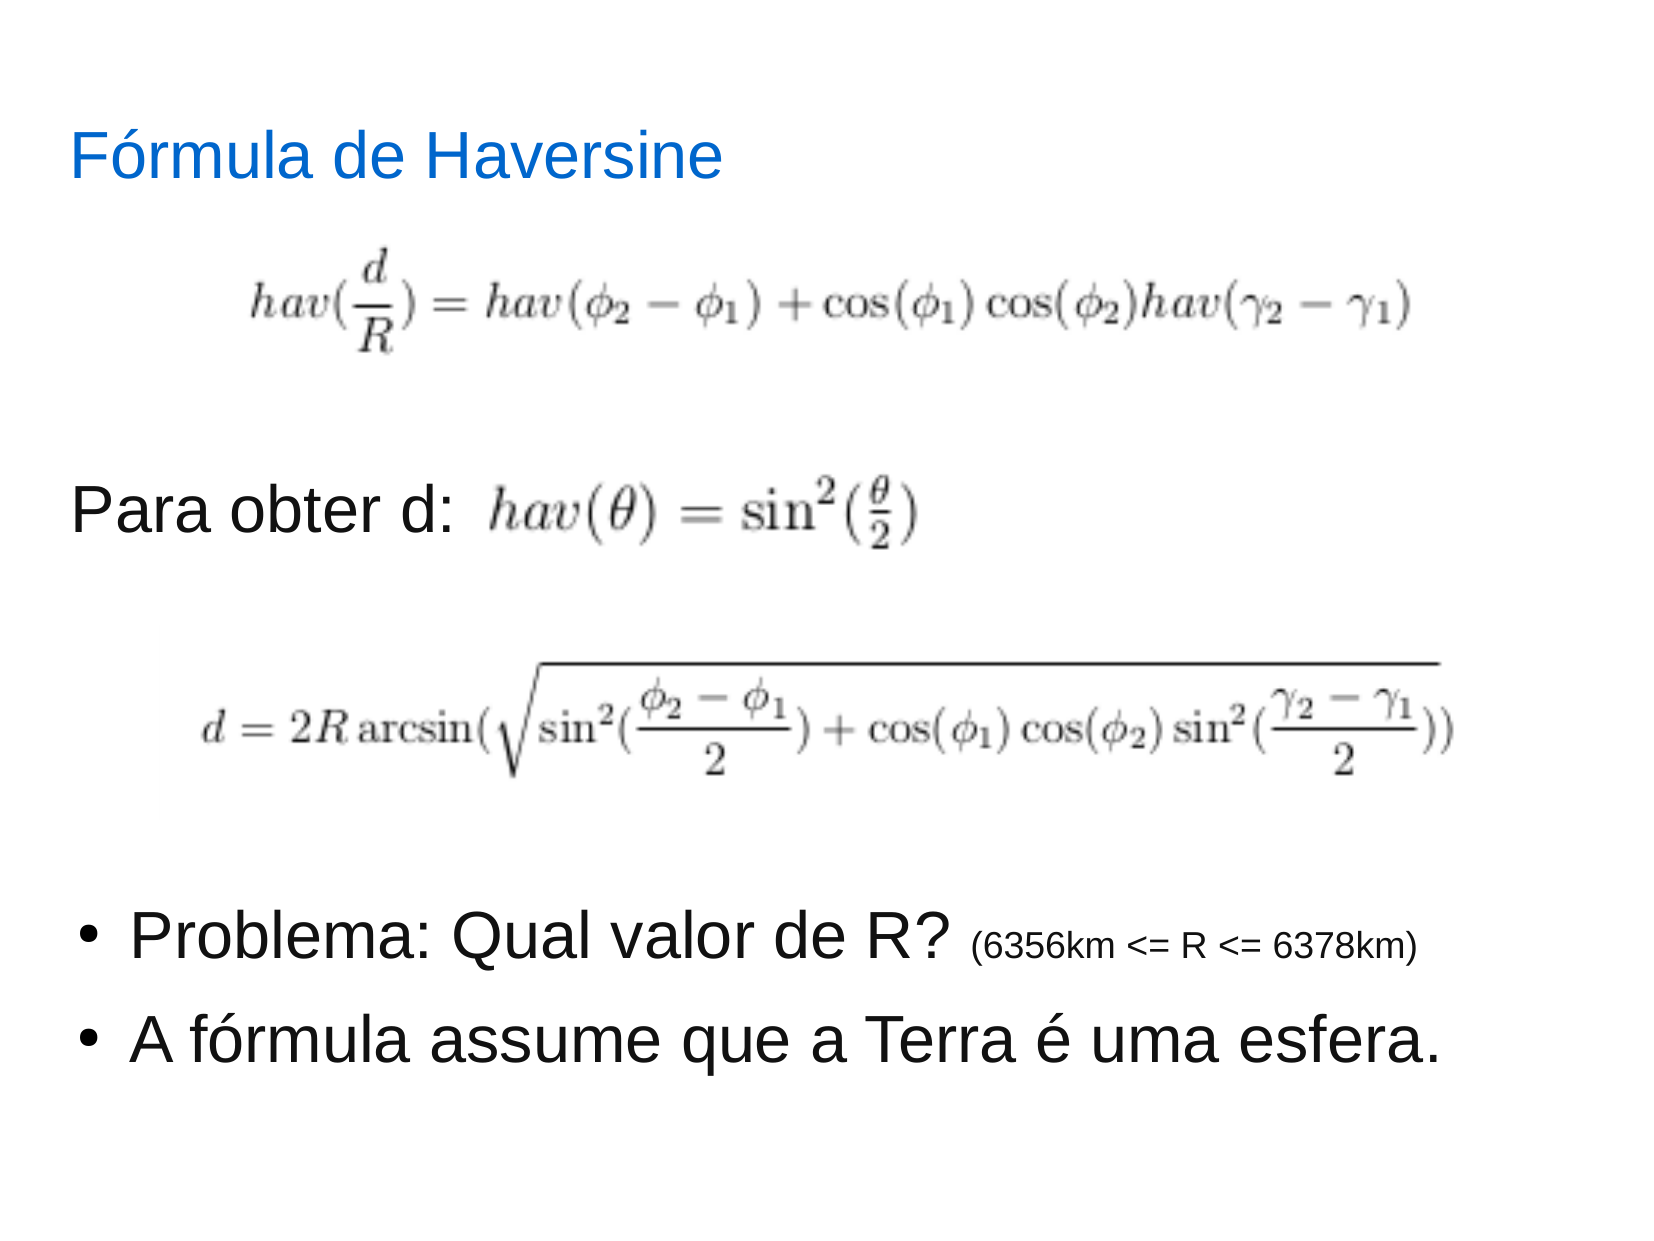

Fórmula de Haversine
Para obter d:
Problema: Qual valor de R? (6356km <= R <= 6378km)
A fórmula assume que a Terra é uma esfera.